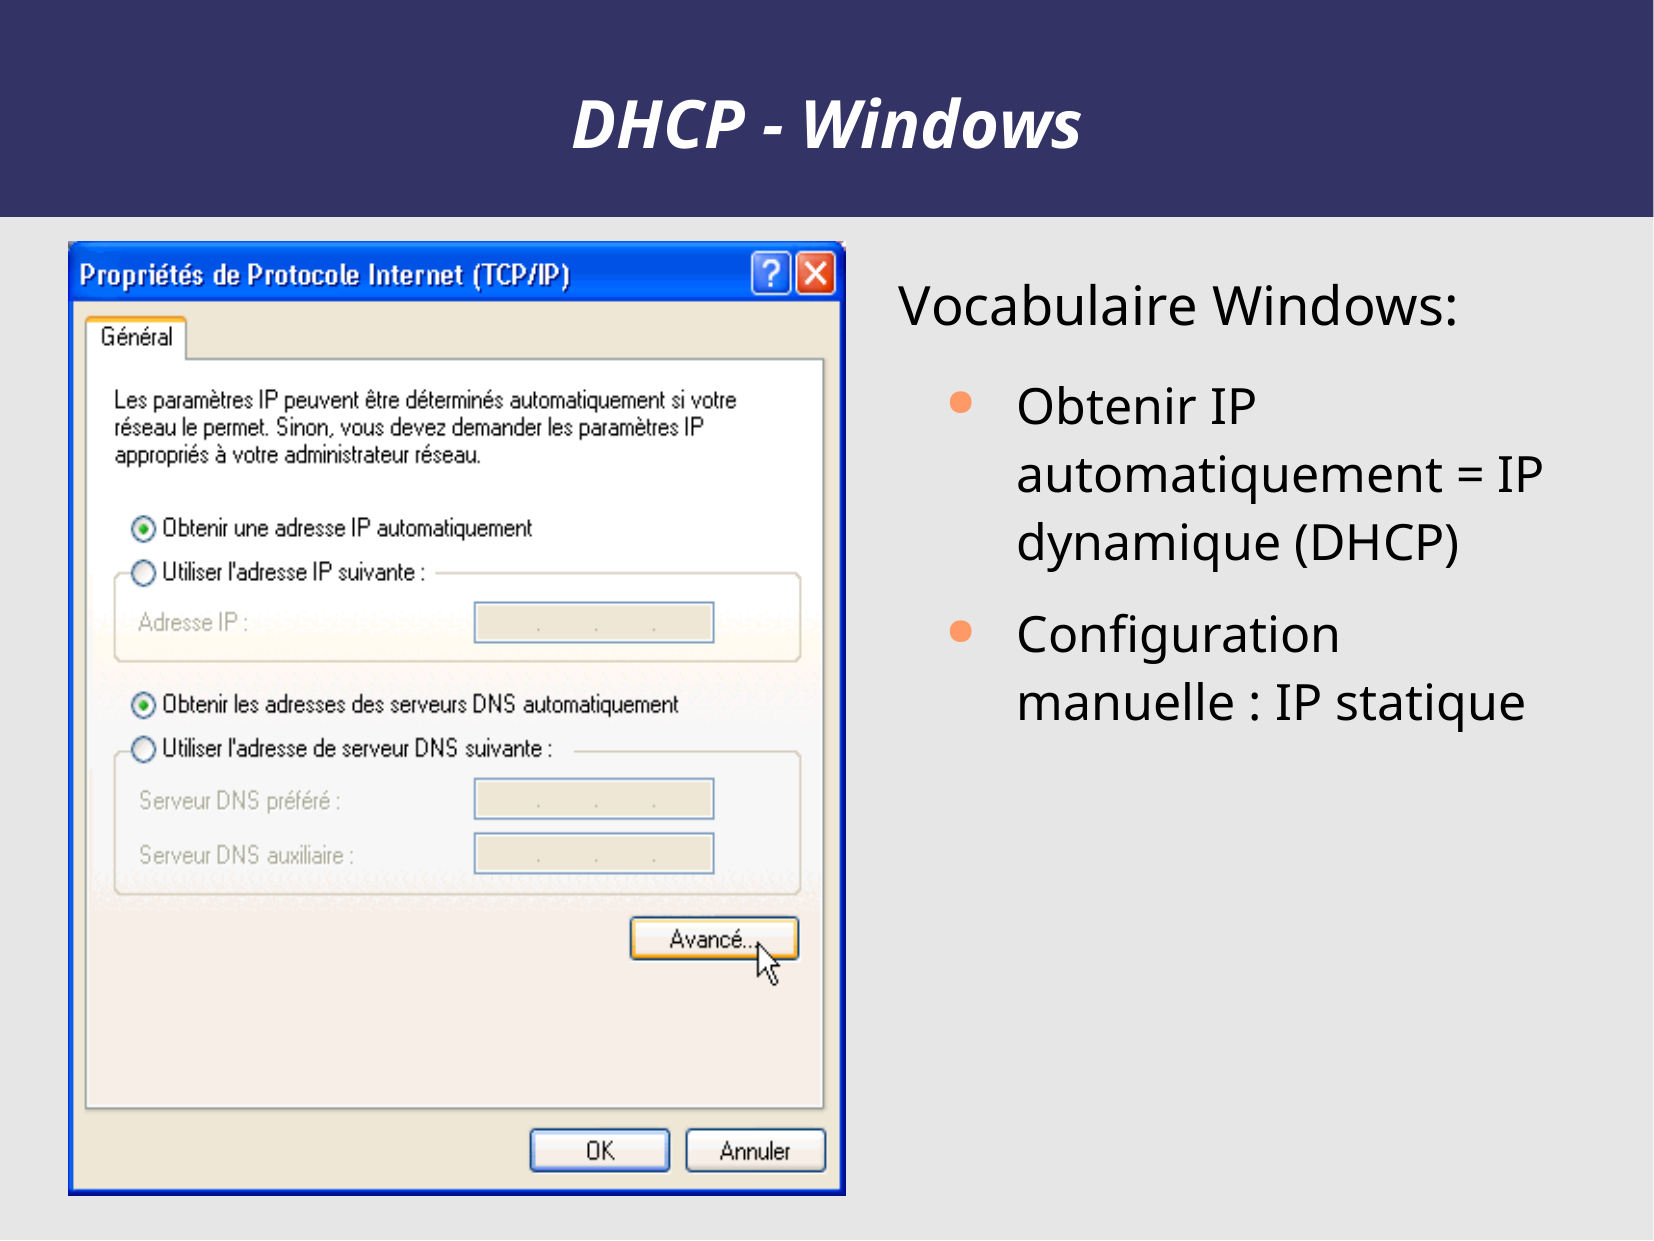

# DHCP - Windows
Vocabulaire Windows:
Obtenir IP automatiquement = IP dynamique (DHCP)
Configuration manuelle : IP statique